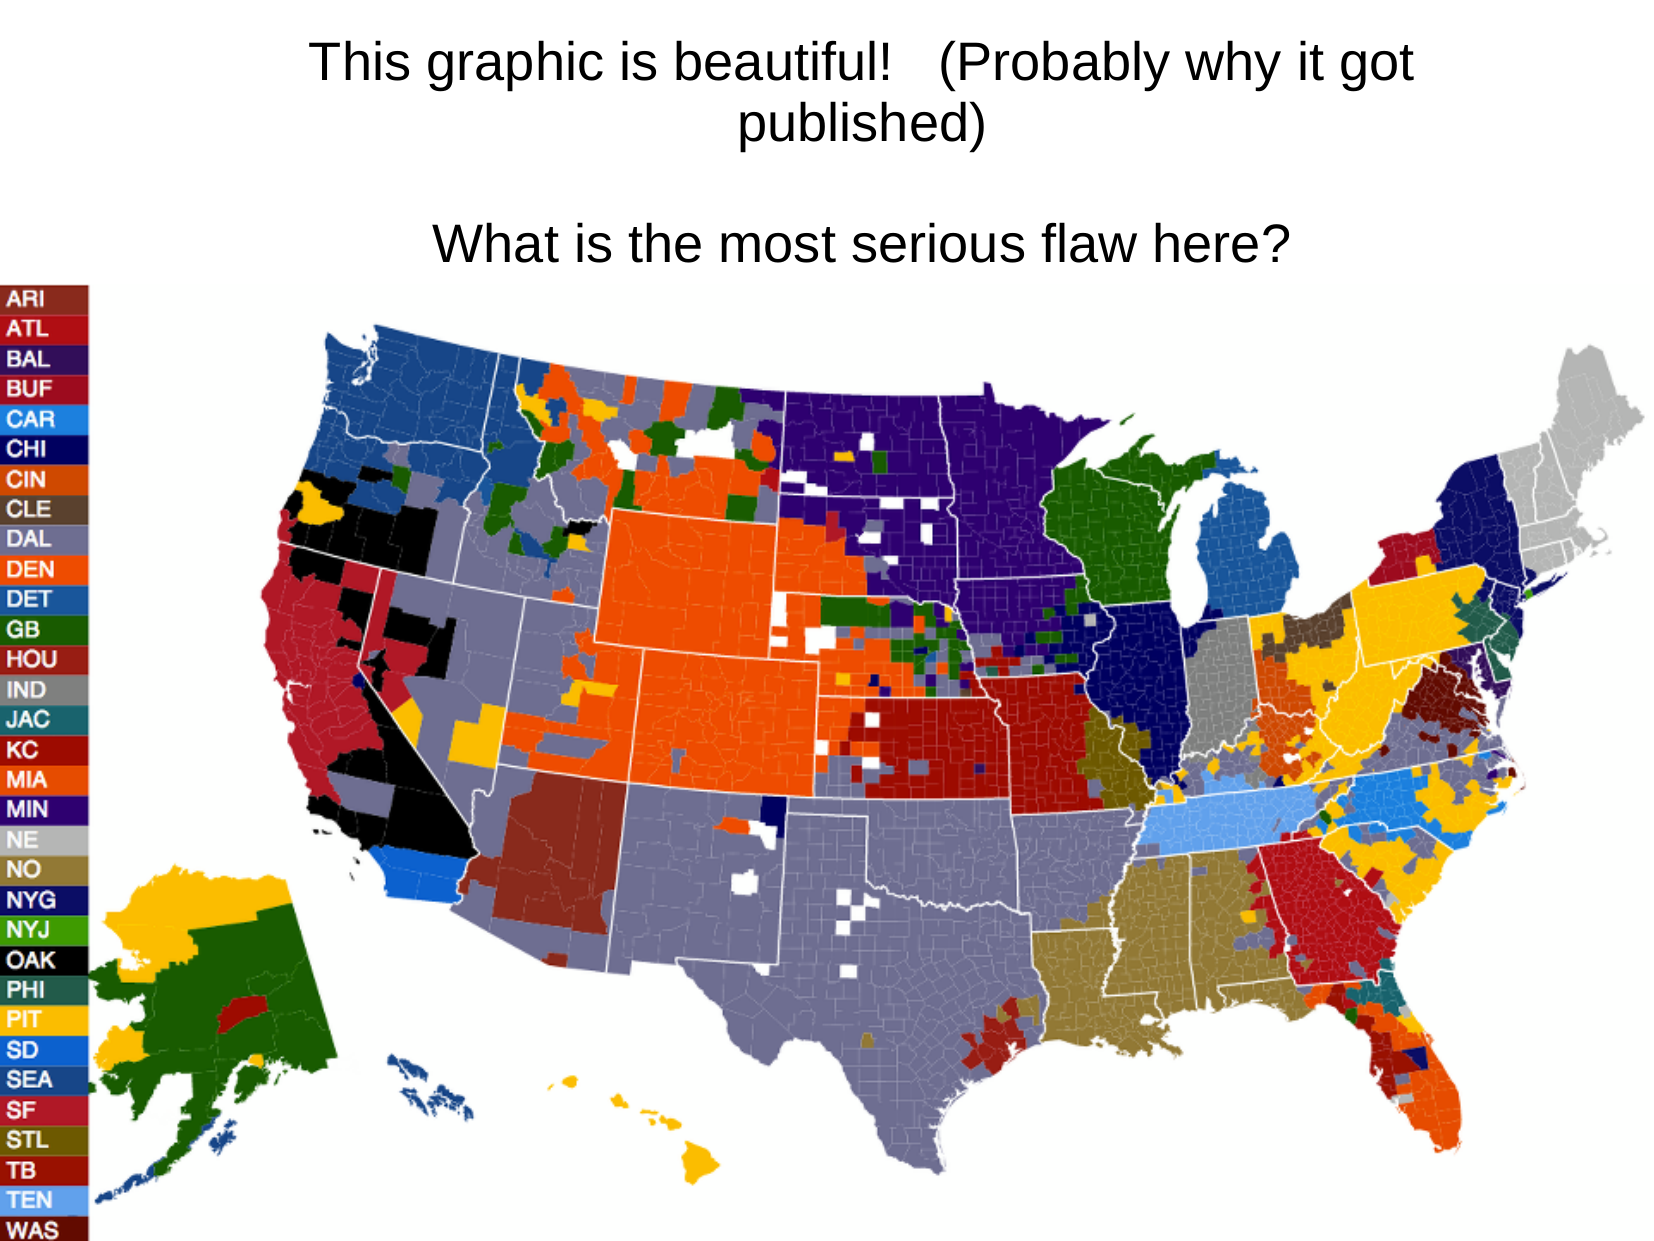

This graphic is beautiful! (Probably why it got published)
What is the most serious flaw here?